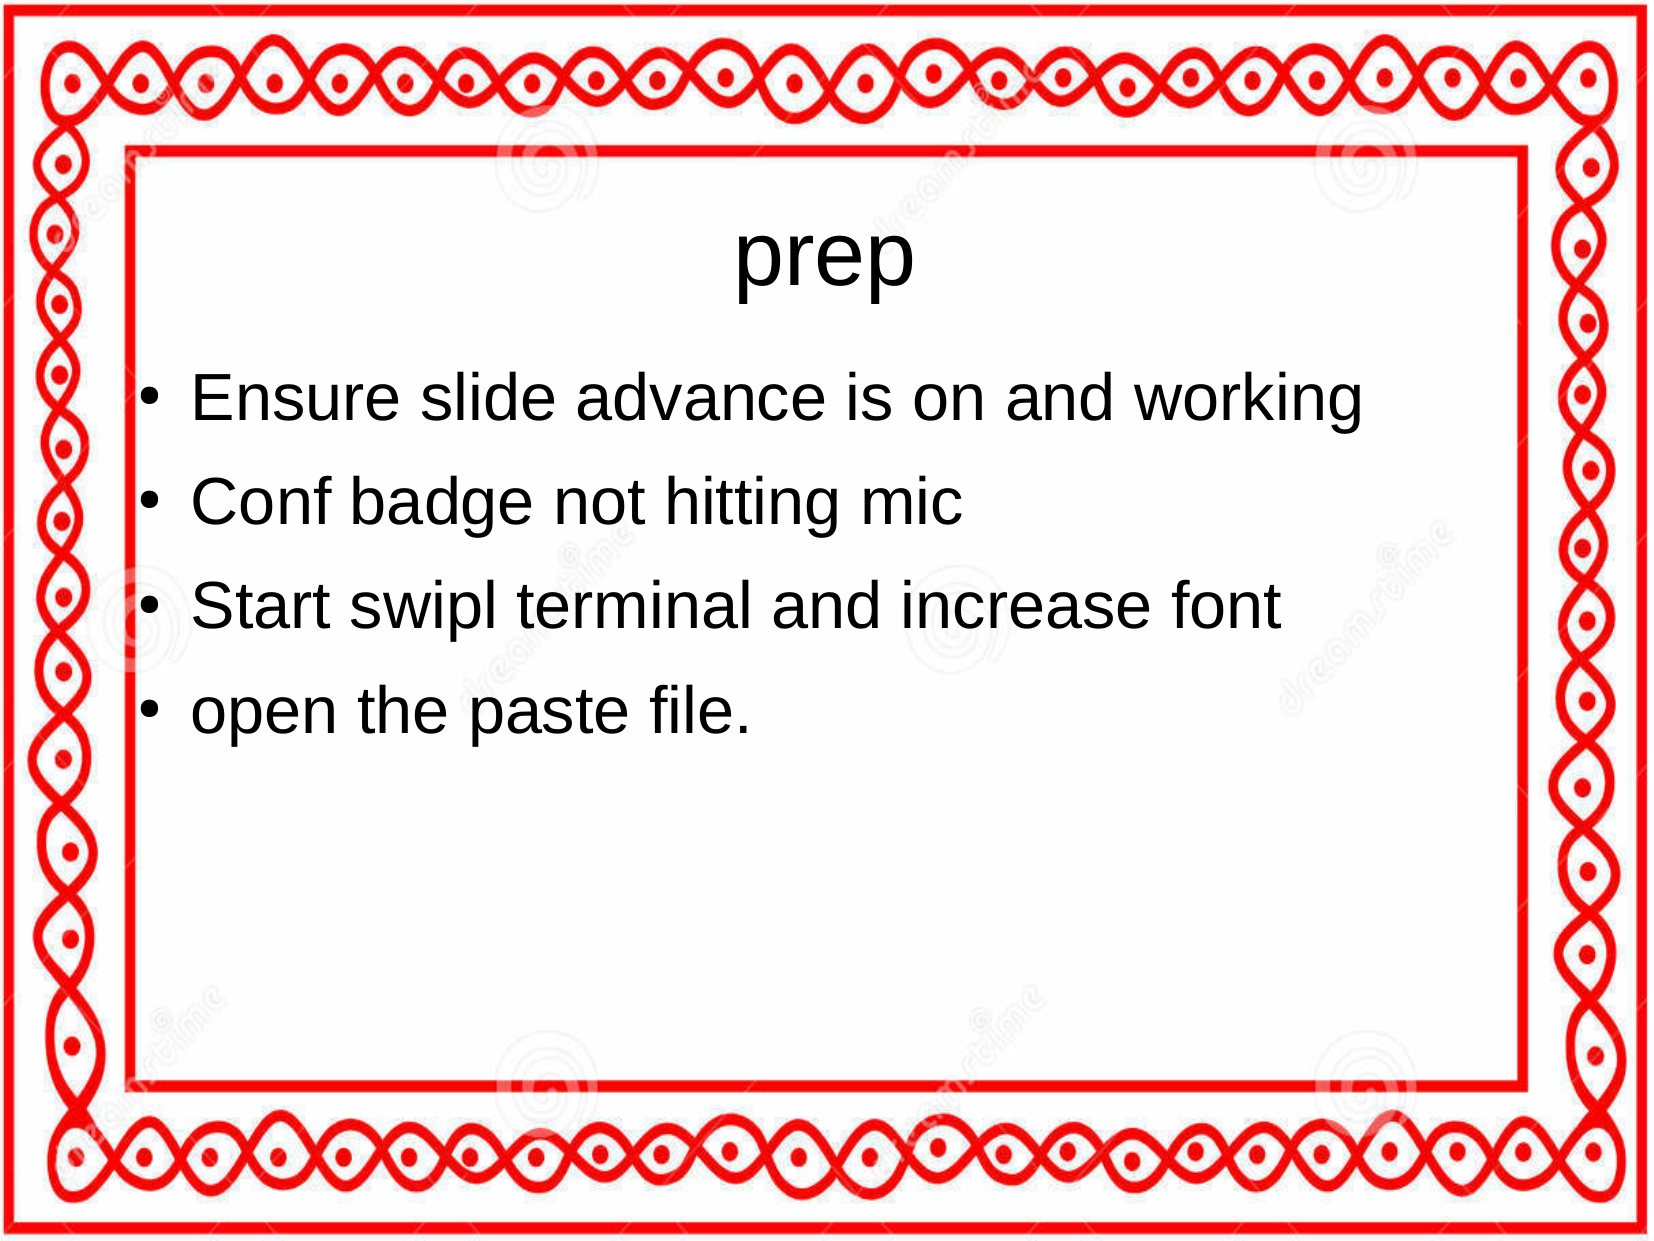

# prep
Ensure slide advance is on and working
Conf badge not hitting mic
Start swipl terminal and increase font
open the paste file.